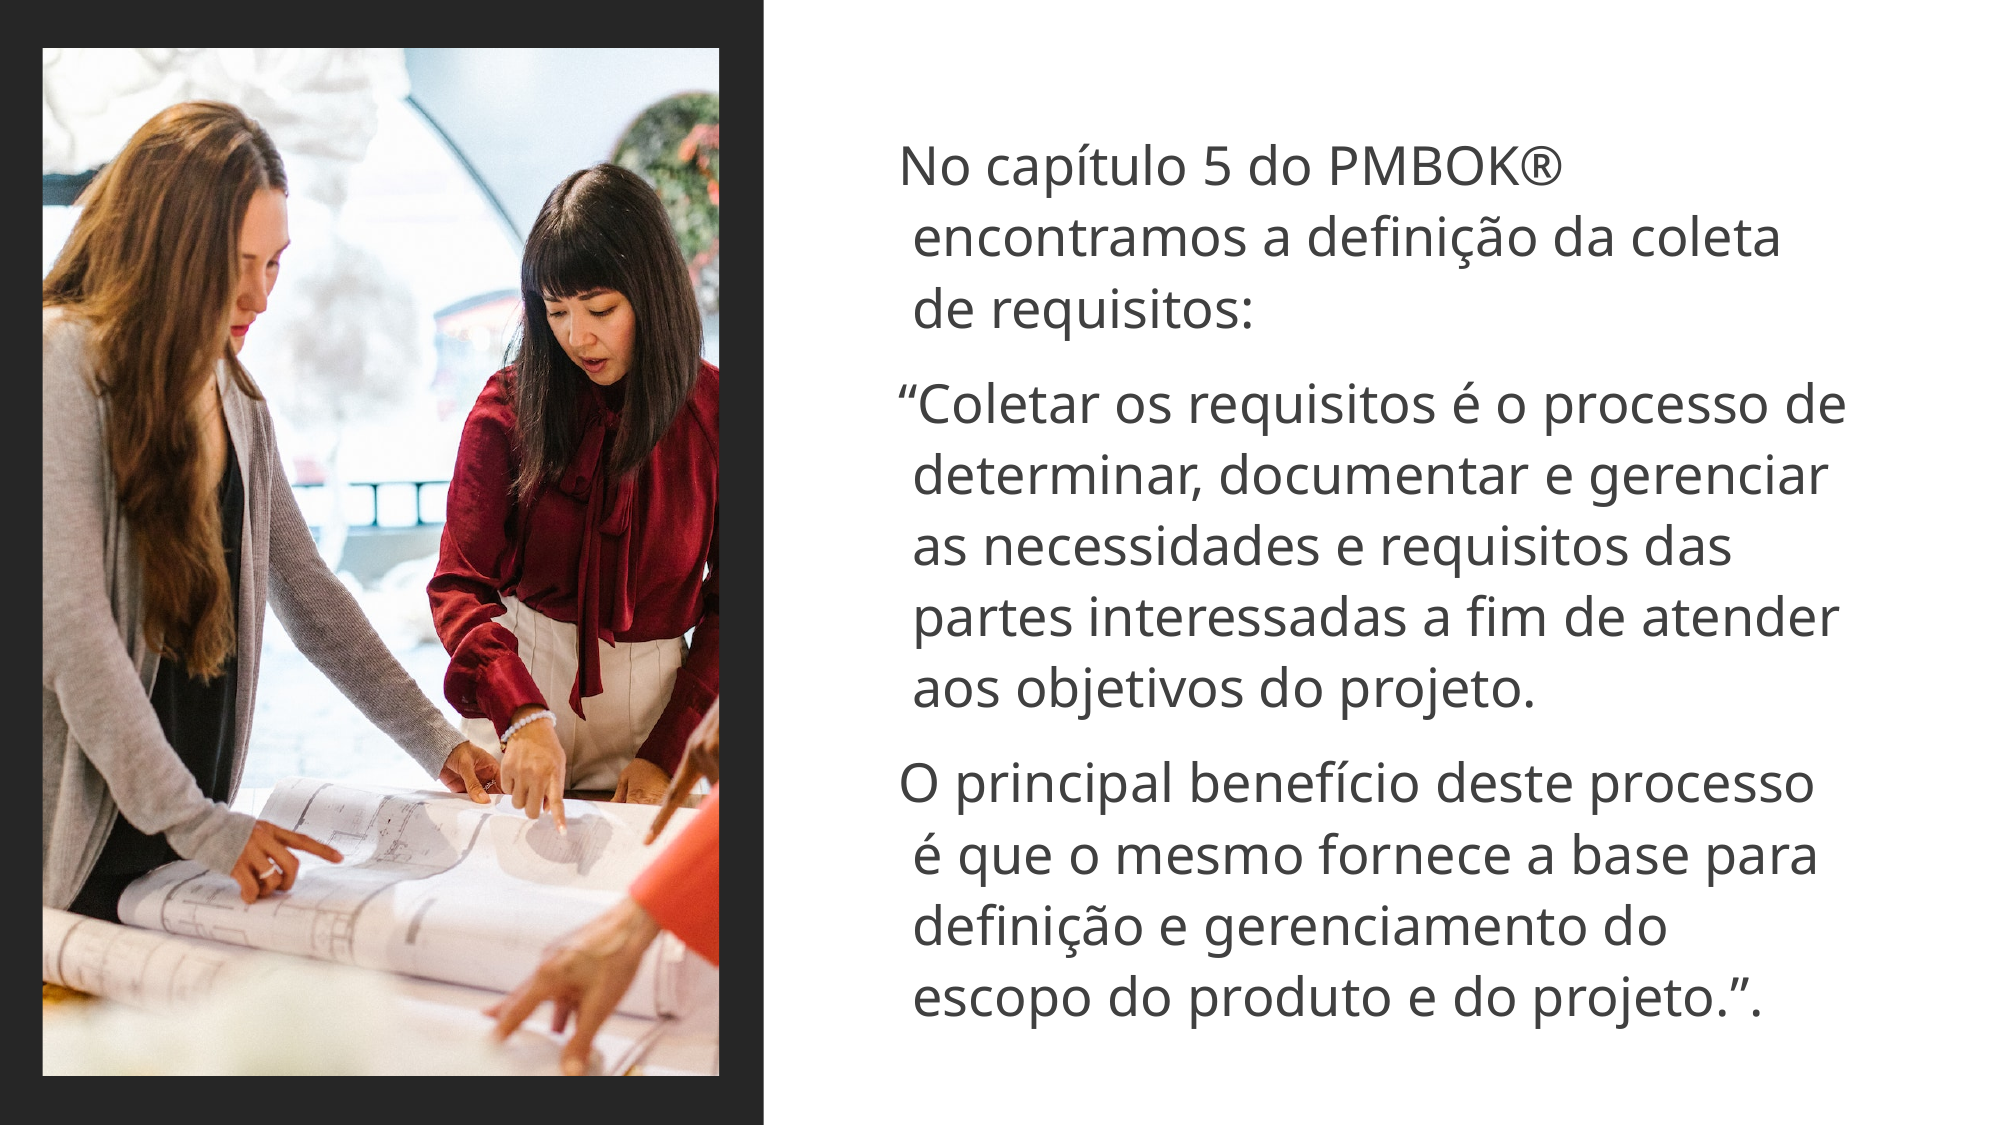

# No capítulo 5 do PMBOK® encontramos a definição da coleta de requisitos:
“Coletar os requisitos é o processo de determinar, documentar e gerenciar as necessidades e requisitos das partes interessadas a fim de atender aos objetivos do projeto.
O principal benefício deste processo é que o mesmo fornece a base para definição e gerenciamento do escopo do produto e do projeto.”.